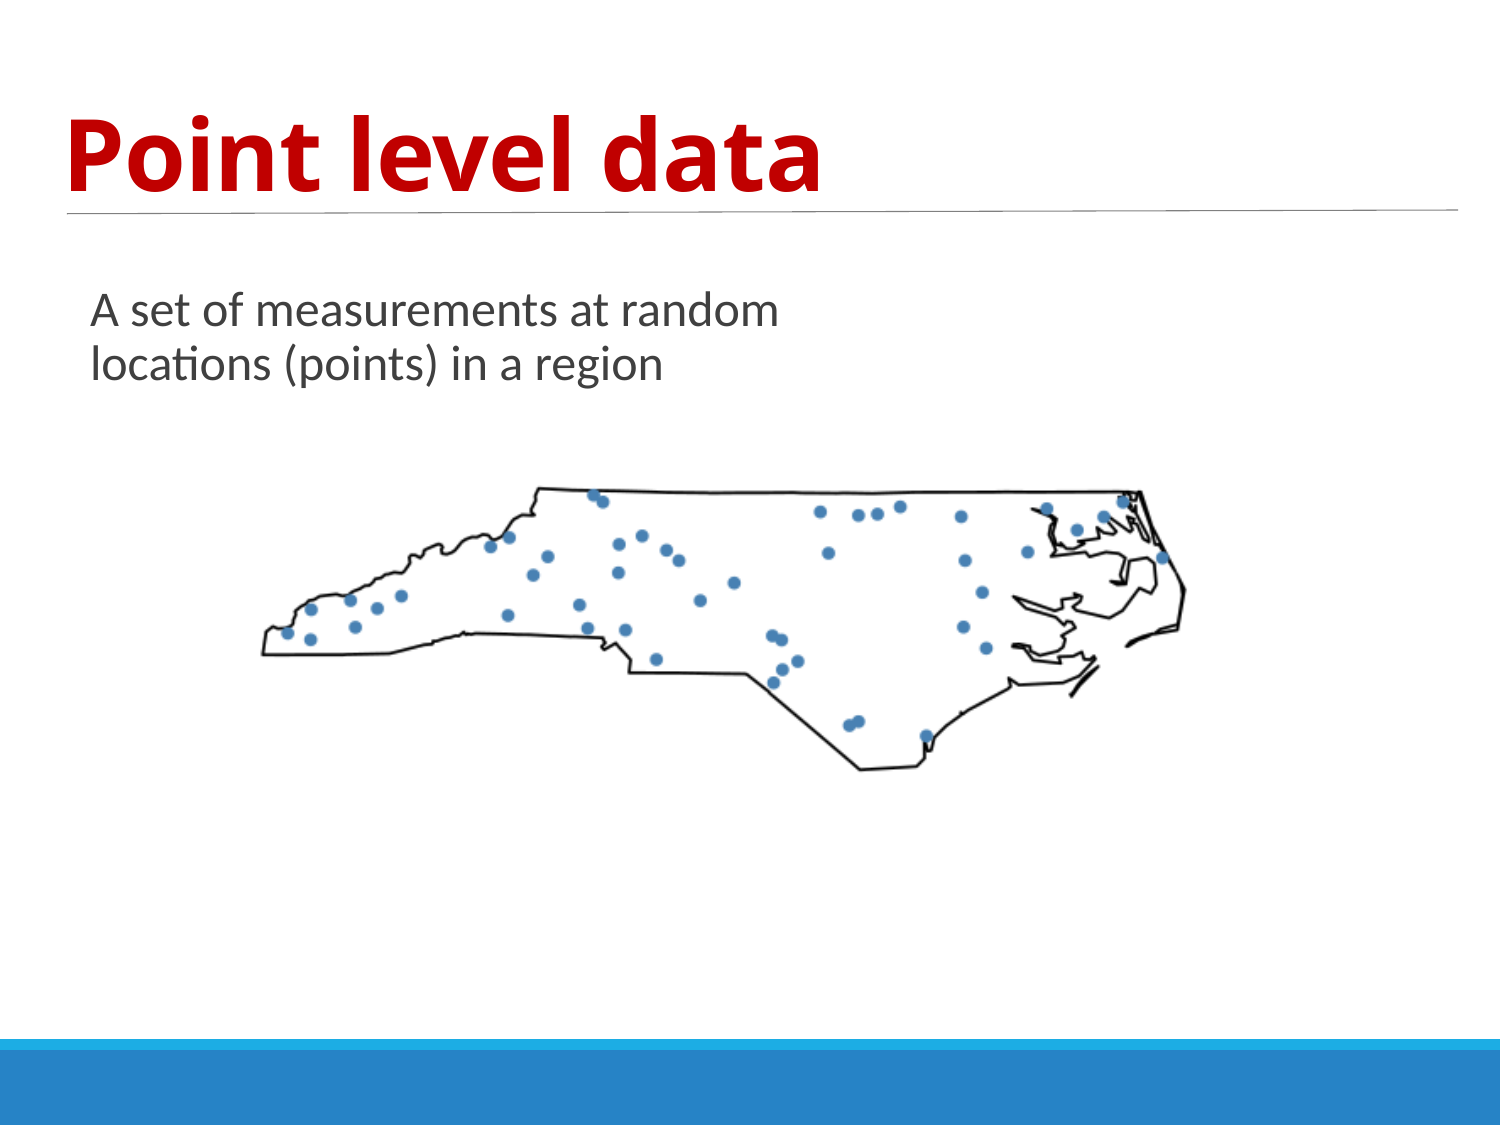

# Point level data
A set of measurements at random locations (points) in a region